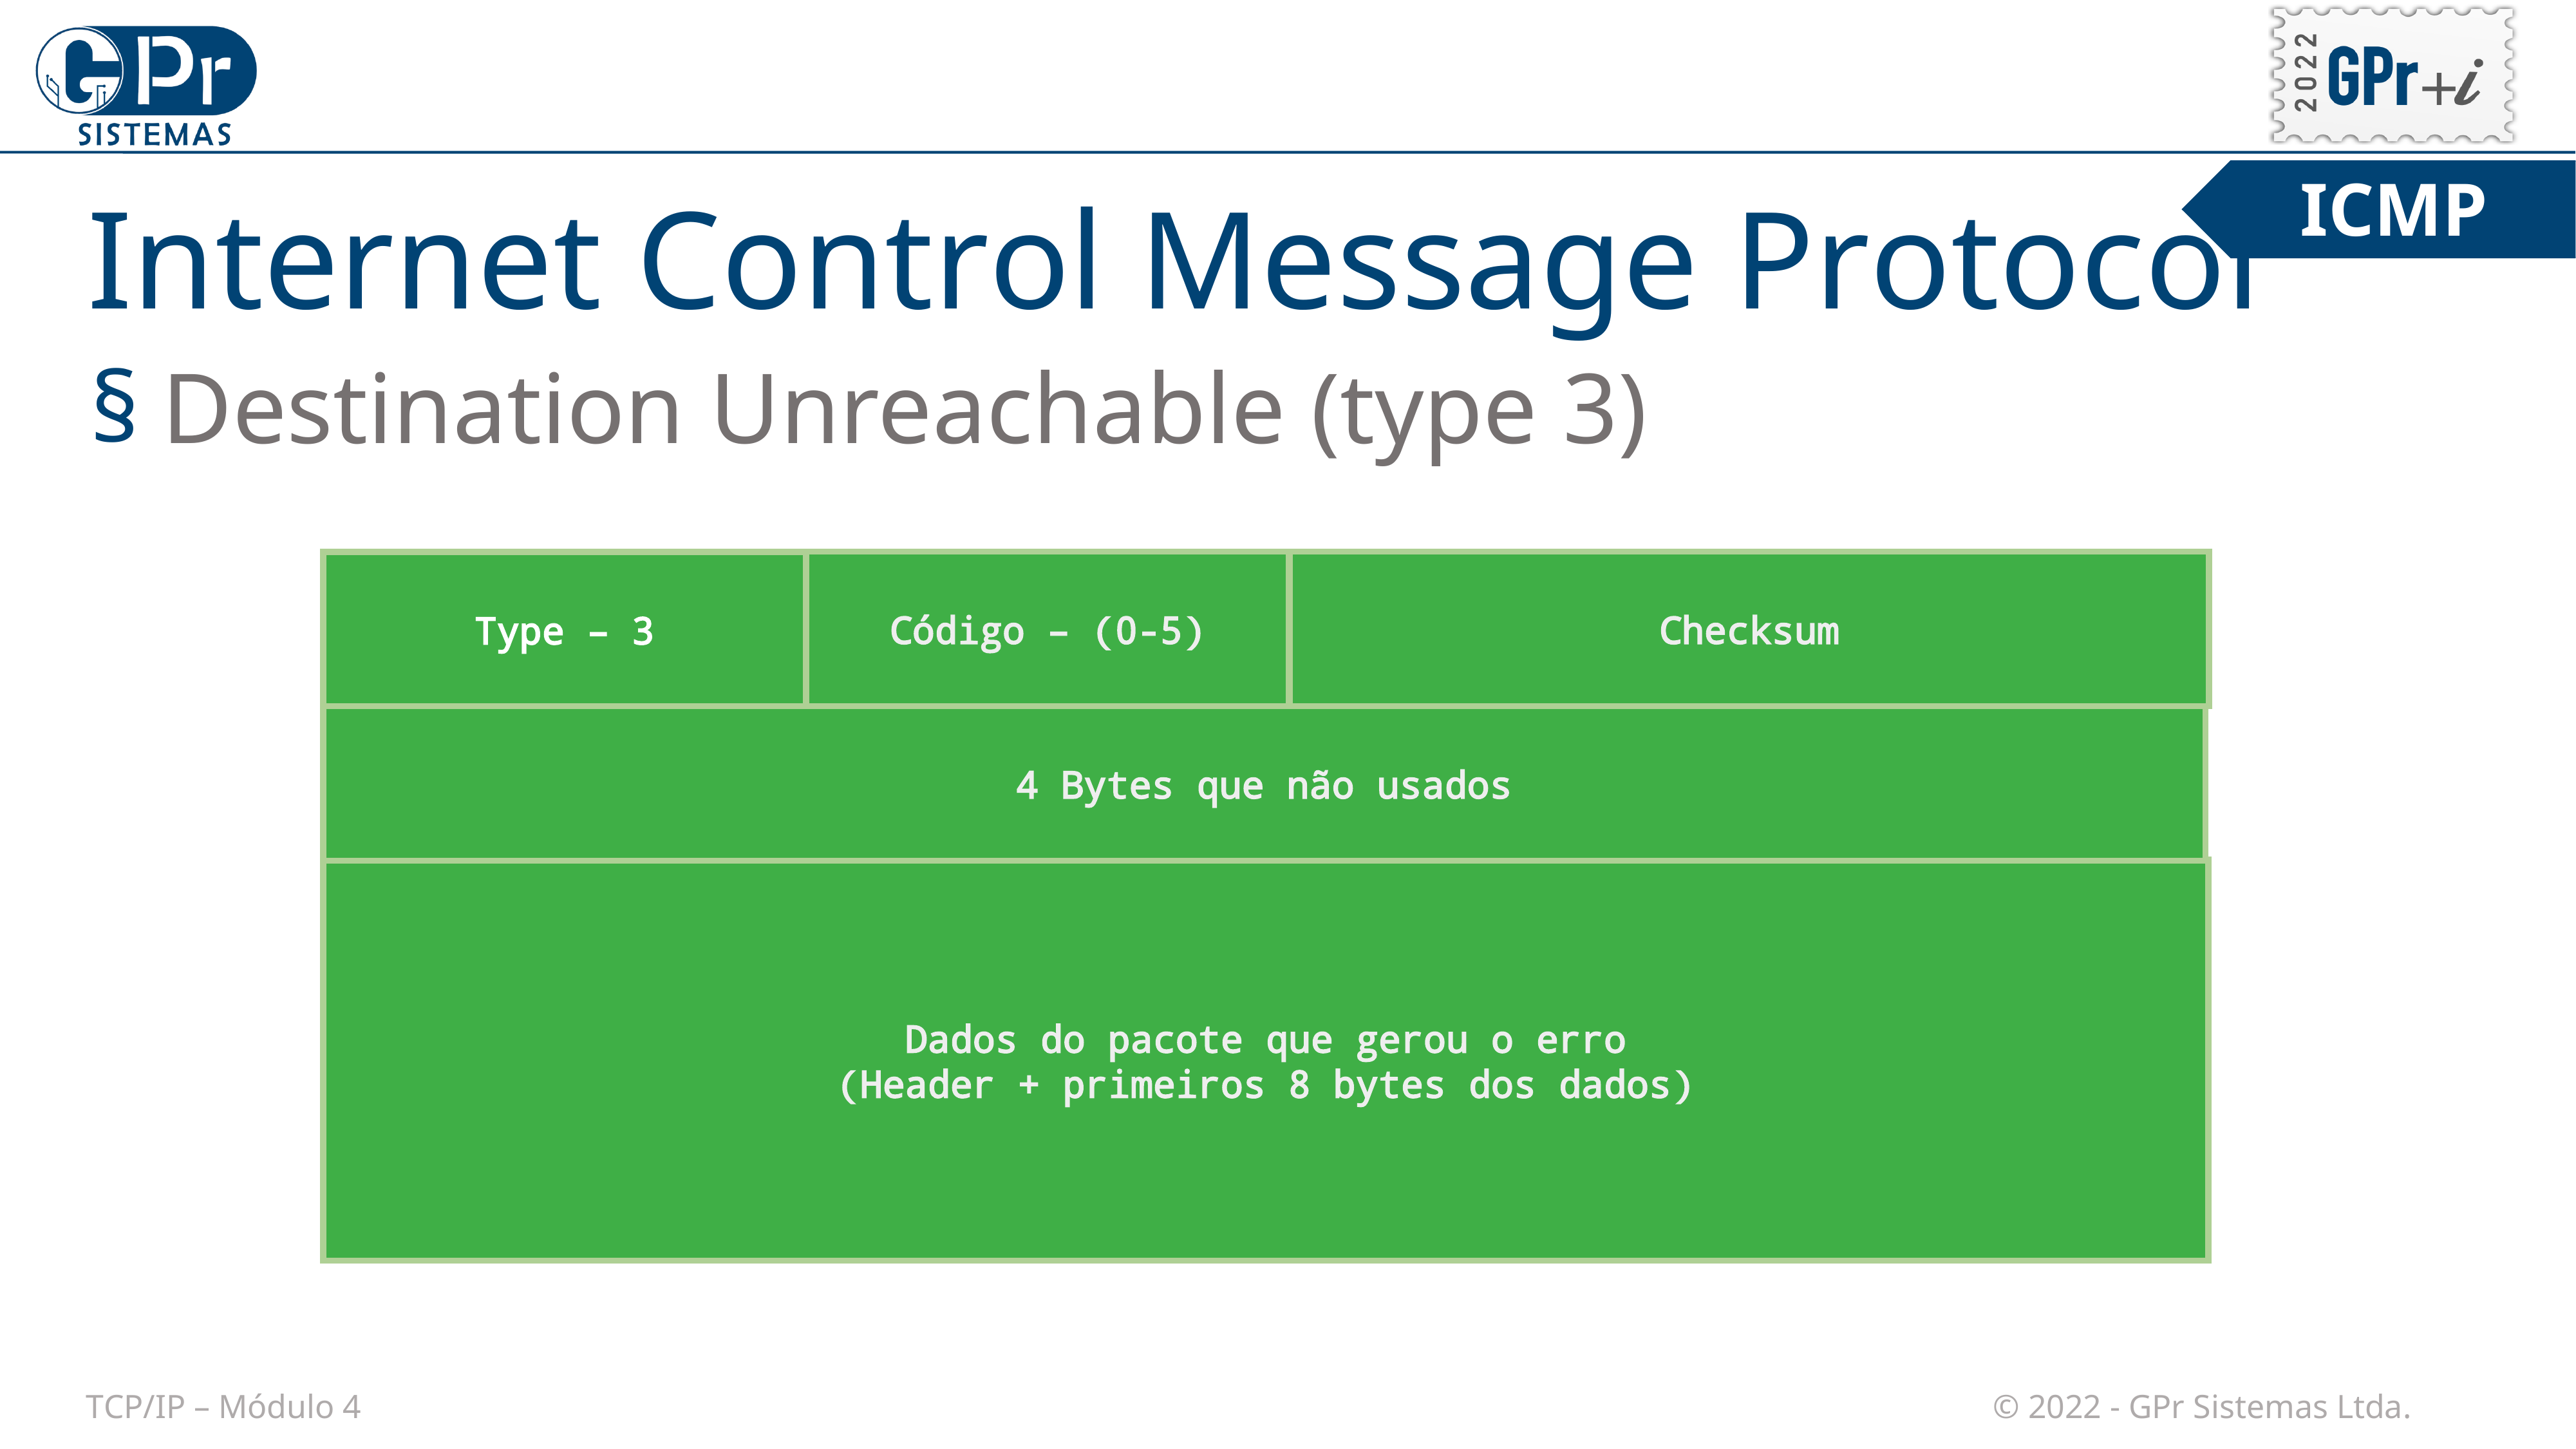

ICMP
Internet Control Message Protocol
# Destination Unreachable (type 3)
Código – (0-5)
Checksum
Type – 3
4 Bytes que não usados
Dados do pacote que gerou o erro
(Header + primeiros 8 bytes dos dados)